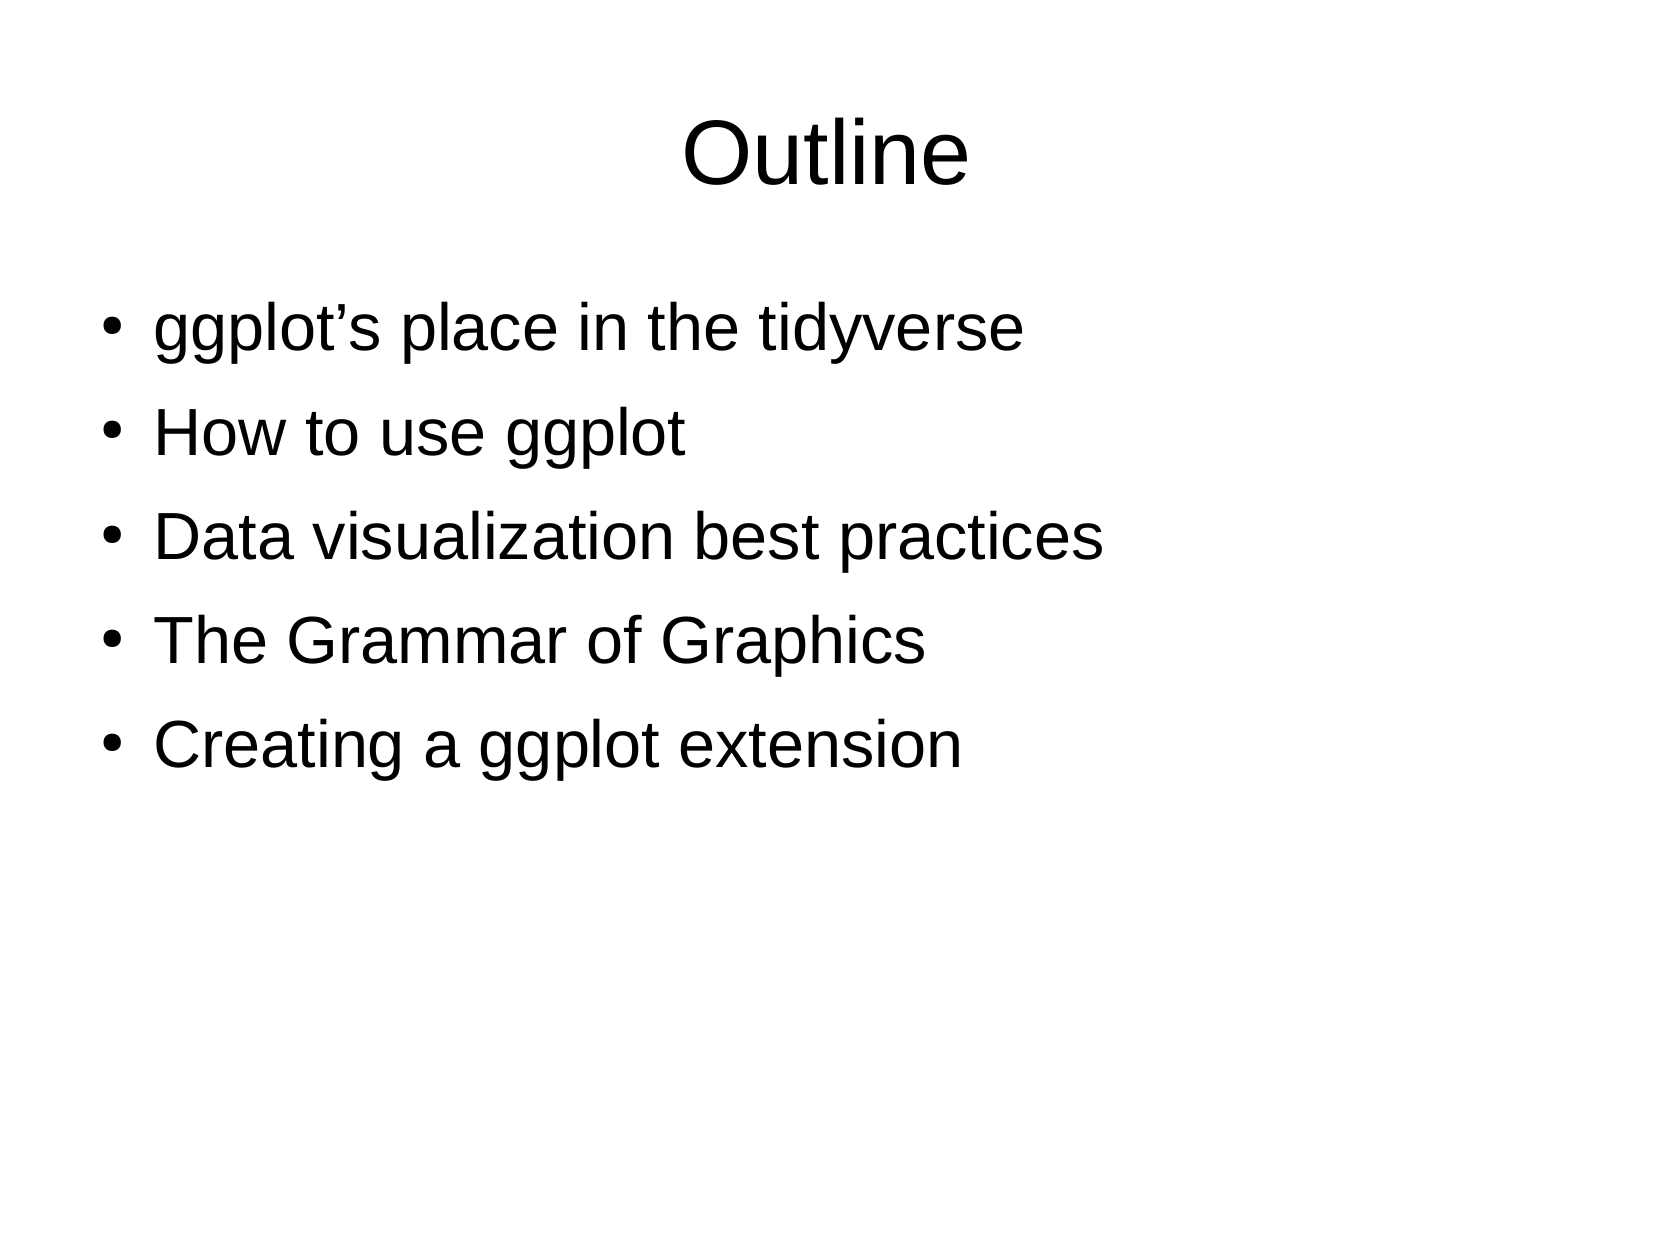

# Outline
ggplot’s place in the tidyverse
How to use ggplot
Data visualization best practices
The Grammar of Graphics
Creating a ggplot extension